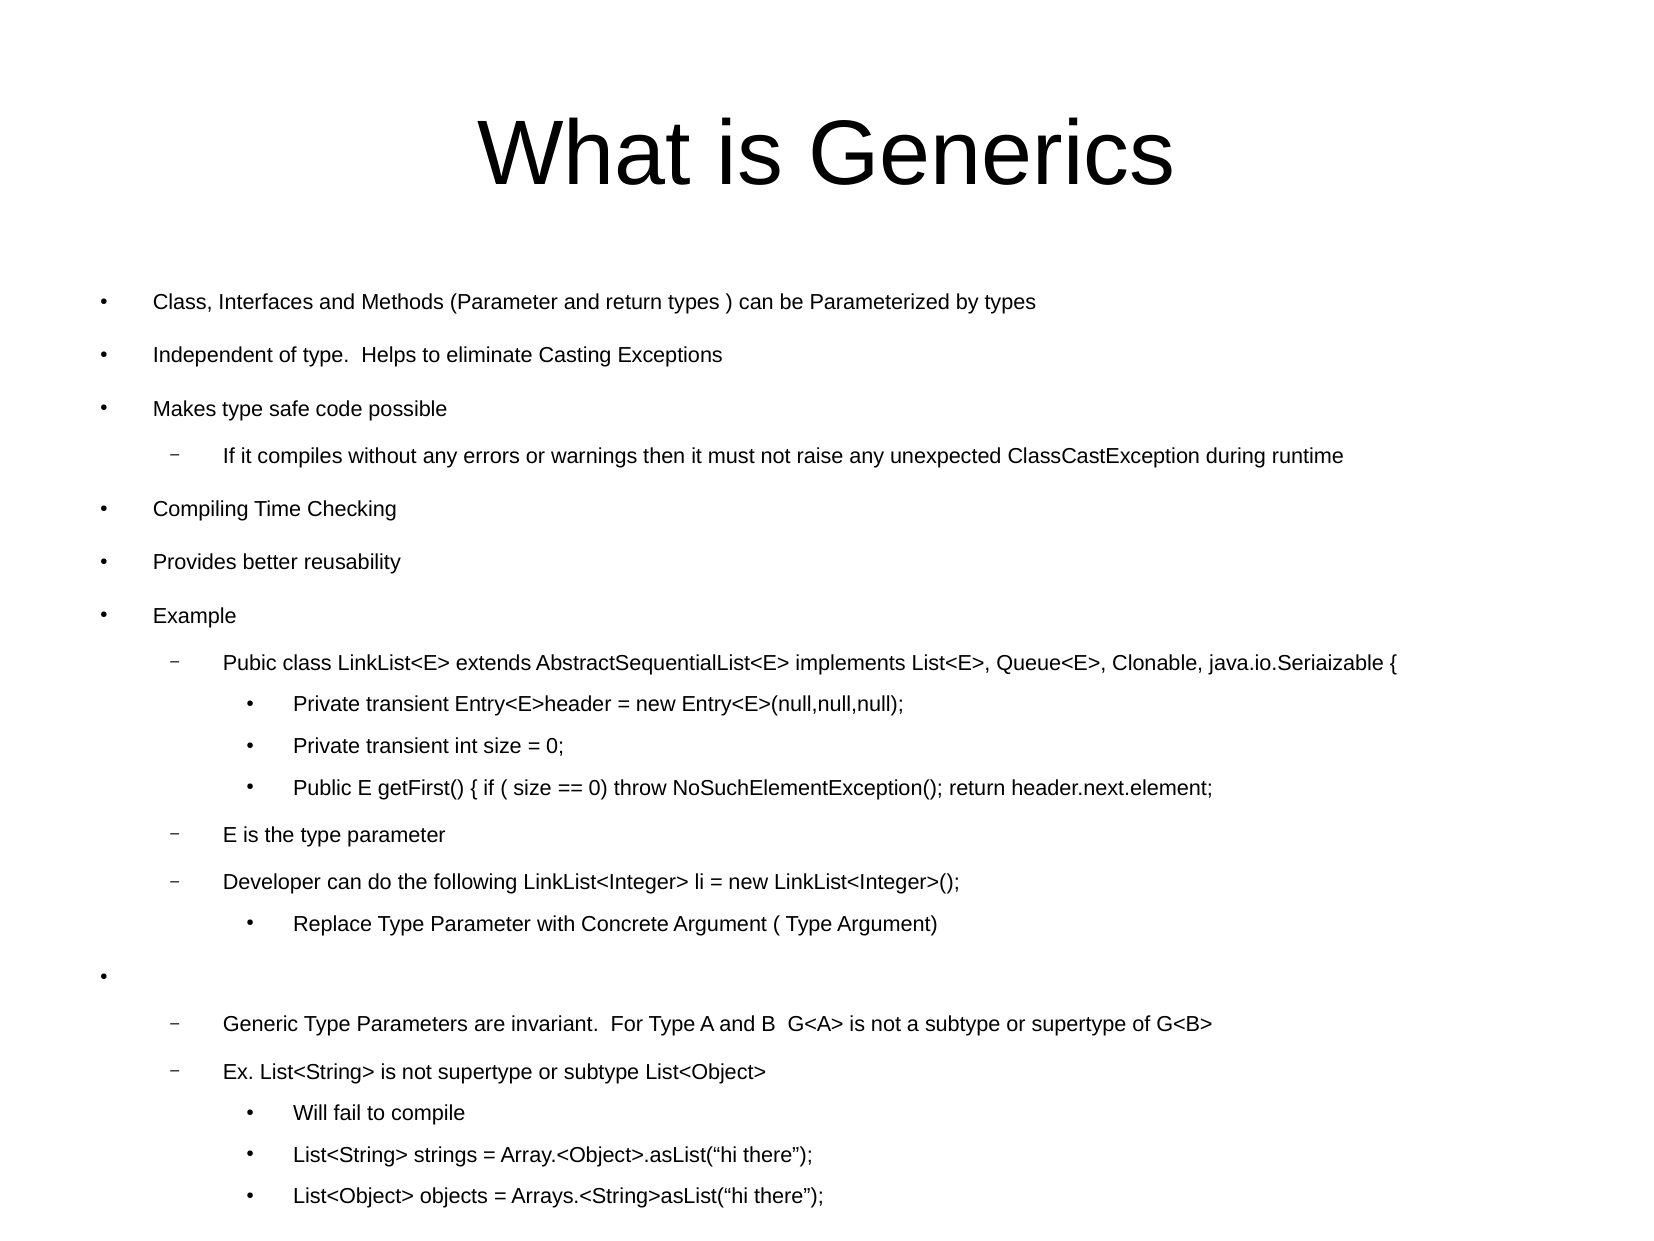

# What is Generics
Class, Interfaces and Methods (Parameter and return types ) can be Parameterized by types
Independent of type. Helps to eliminate Casting Exceptions
Makes type safe code possible
If it compiles without any errors or warnings then it must not raise any unexpected ClassCastException during runtime
Compiling Time Checking
Provides better reusability
Example
Pubic class LinkList<E> extends AbstractSequentialList<E> implements List<E>, Queue<E>, Clonable, java.io.Seriaizable {
Private transient Entry<E>header = new Entry<E>(null,null,null);
Private transient int size = 0;
Public E getFirst() { if ( size == 0) throw NoSuchElementException(); return header.next.element;
E is the type parameter
Developer can do the following LinkList<Integer> li = new LinkList<Integer>();
Replace Type Parameter with Concrete Argument ( Type Argument)
Generic Type Parameters are invariant. For Type A and B G<A> is not a subtype or supertype of G<B>
Ex. List<String> is not supertype or subtype List<Object>
Will fail to compile
List<String> strings = Array.<Object>.asList(“hi there”);
List<Object> objects = Arrays.<String>asList(“hi there”);